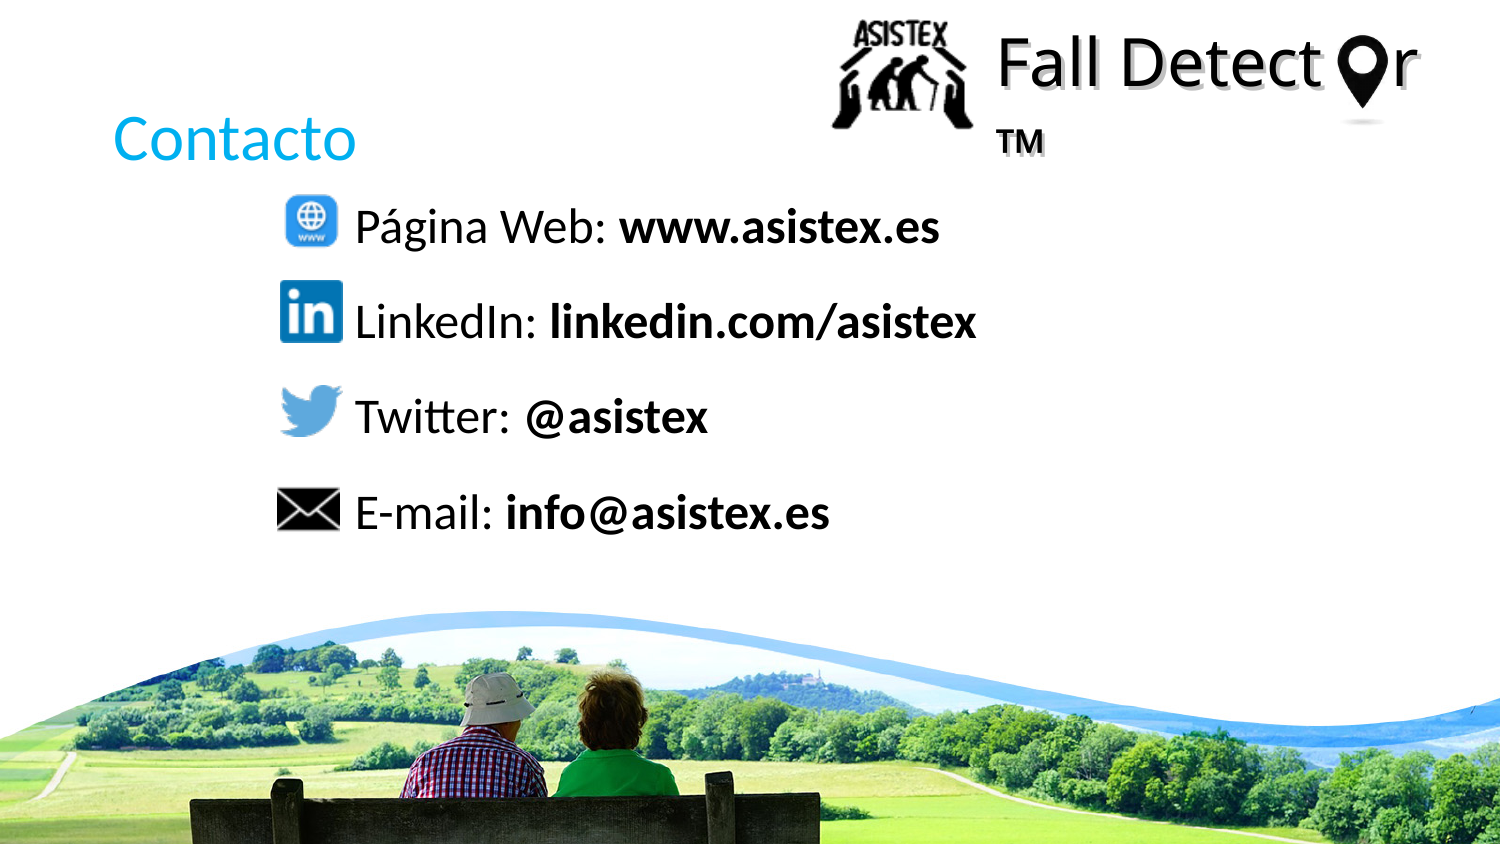

Fall Detect r ™
# Contacto
Página Web: www.asistex.es
LinkedIn: linkedin.com/asistex
Twitter: @asistex
E-mail: info@asistex.es